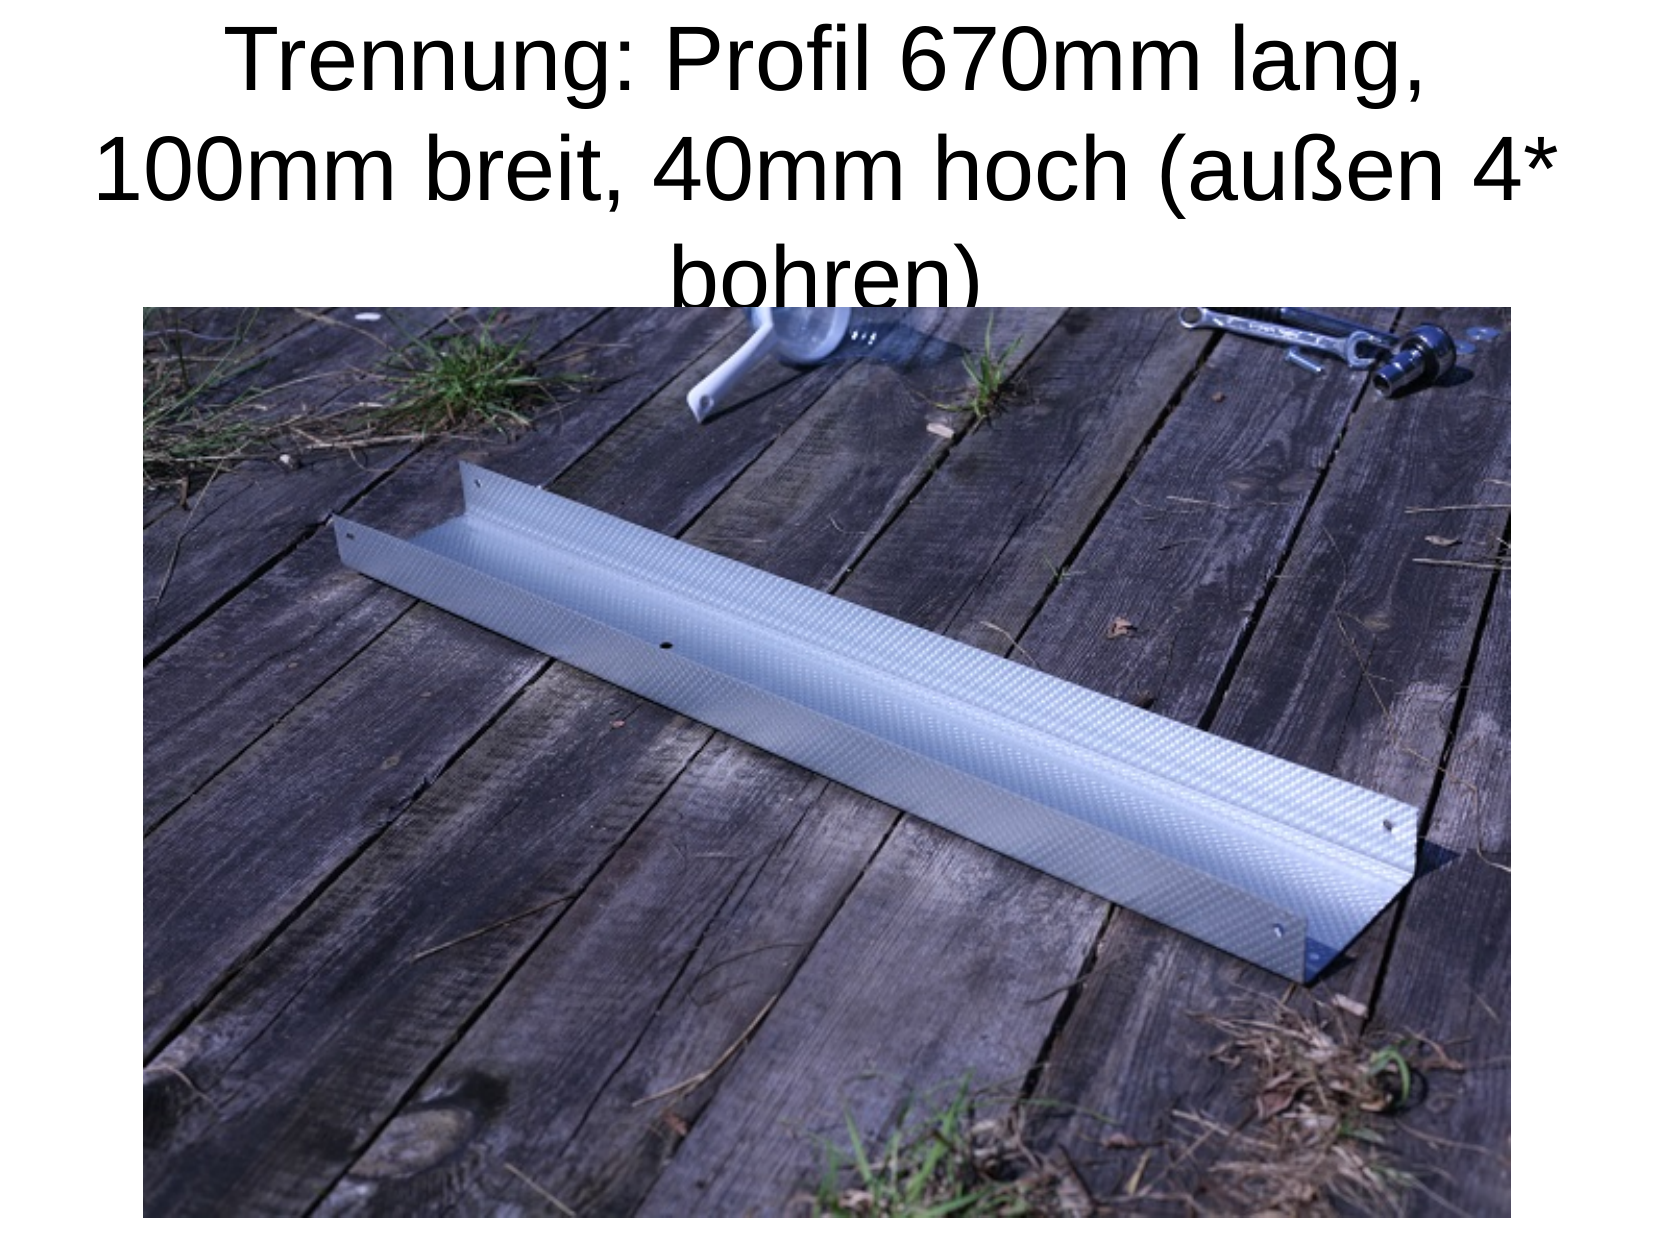

# Trennung: Profil 670mm lang, 100mm breit, 40mm hoch (außen 4* bohren)